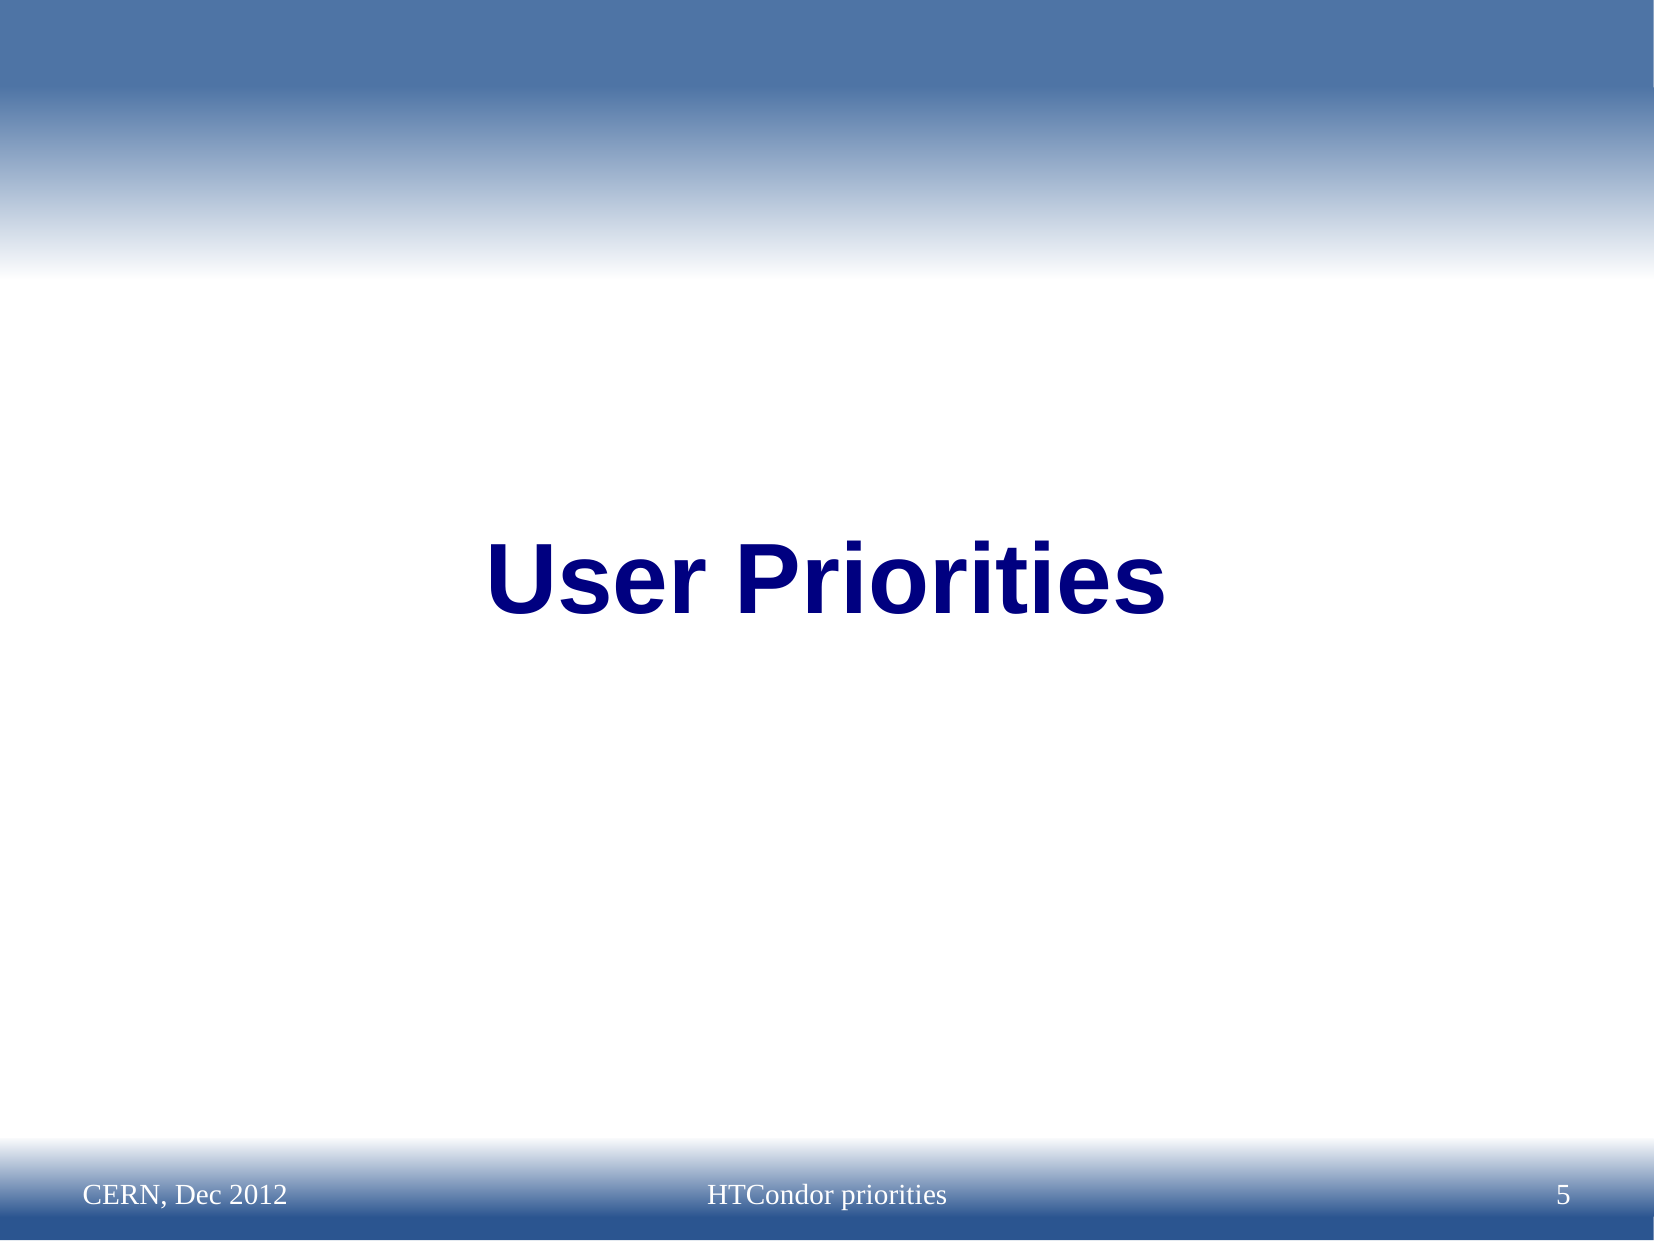

# User Priorities
CERN, Dec 2012
HTCondor priorities
5